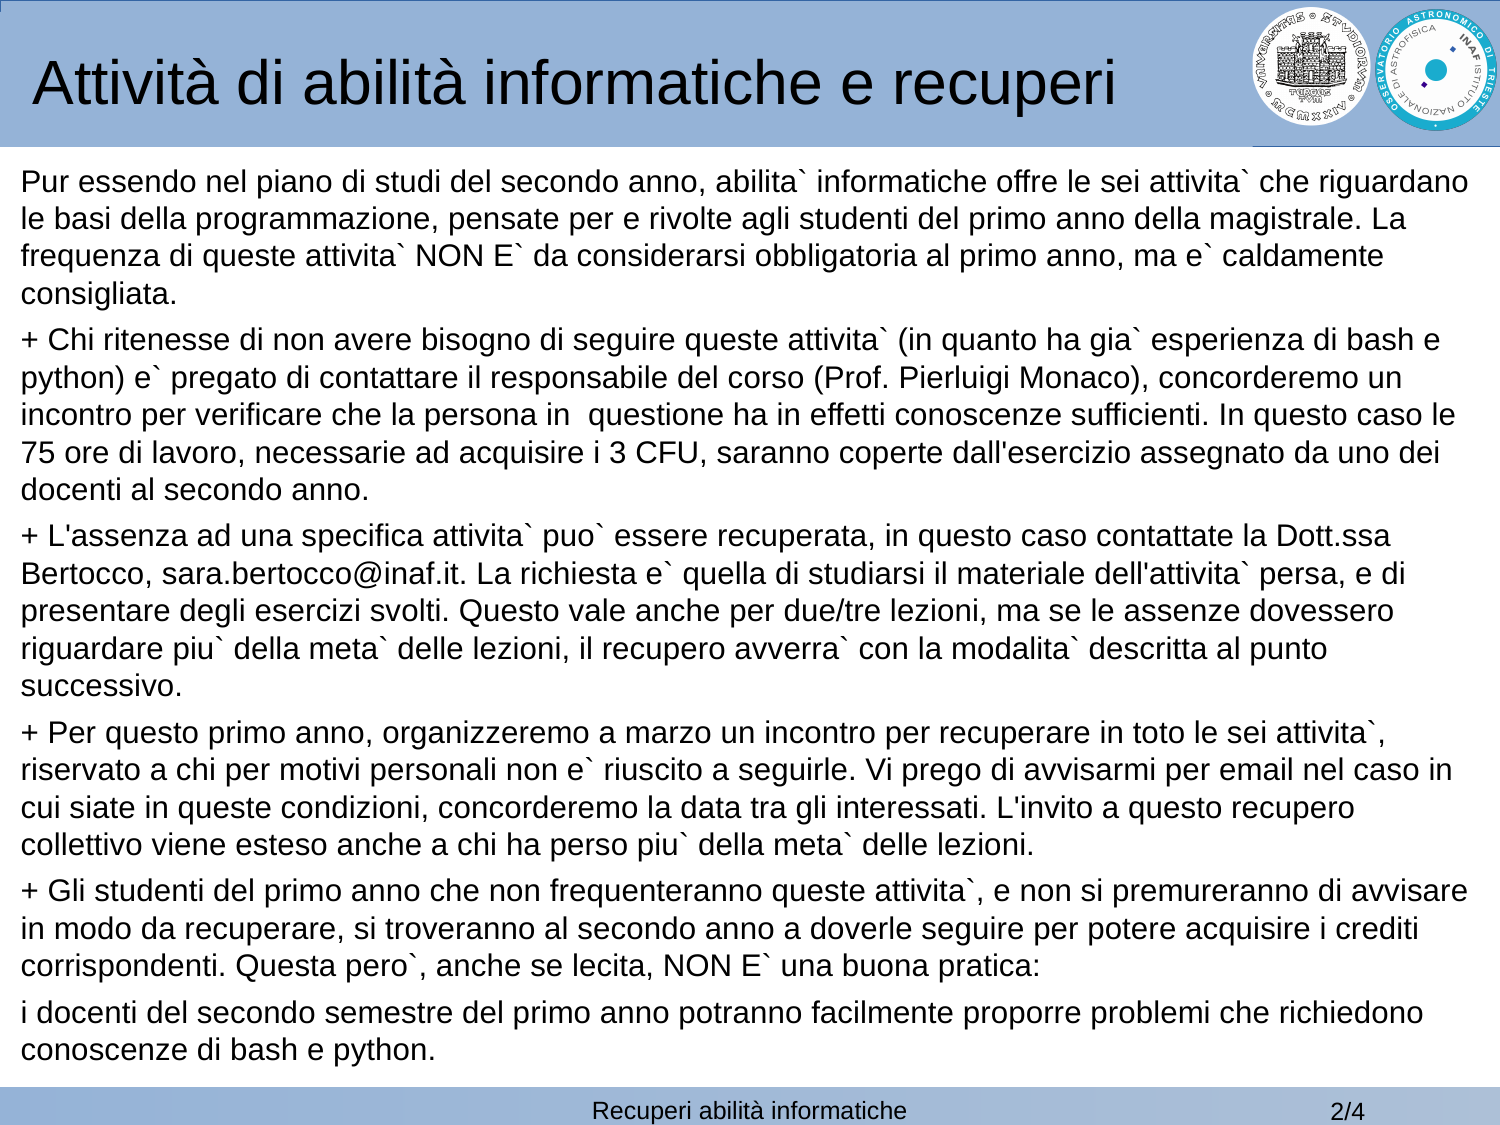

Attività di abilità informatiche e recuperi
# Pur essendo nel piano di studi del secondo anno, abilita` informatiche offre le sei attivita` che riguardano le basi della programmazione, pensate per e rivolte agli studenti del primo anno della magistrale. La frequenza di queste attivita` NON E` da considerarsi obbligatoria al primo anno, ma e` caldamente consigliata.
+ Chi ritenesse di non avere bisogno di seguire queste attivita` (in quanto ha gia` esperienza di bash e python) e` pregato di contattare il responsabile del corso (Prof. Pierluigi Monaco), concorderemo un incontro per verificare che la persona in questione ha in effetti conoscenze sufficienti. In questo caso le 75 ore di lavoro, necessarie ad acquisire i 3 CFU, saranno coperte dall'esercizio assegnato da uno dei docenti al secondo anno.
+ L'assenza ad una specifica attivita` puo` essere recuperata, in questo caso contattate la Dott.ssa Bertocco, sara.bertocco@inaf.it. La richiesta e` quella di studiarsi il materiale dell'attivita` persa, e di presentare degli esercizi svolti. Questo vale anche per due/tre lezioni, ma se le assenze dovessero riguardare piu` della meta` delle lezioni, il recupero avverra` con la modalita` descritta al punto successivo.
+ Per questo primo anno, organizzeremo a marzo un incontro per recuperare in toto le sei attivita`, riservato a chi per motivi personali non e` riuscito a seguirle. Vi prego di avvisarmi per email nel caso in cui siate in queste condizioni, concorderemo la data tra gli interessati. L'invito a questo recupero collettivo viene esteso anche a chi ha perso piu` della meta` delle lezioni.
+ Gli studenti del primo anno che non frequenteranno queste attivita`, e non si premureranno di avvisare in modo da recuperare, si troveranno al secondo anno a doverle seguire per potere acquisire i crediti corrispondenti. Questa pero`, anche se lecita, NON E` una buona pratica:
i docenti del secondo semestre del primo anno potranno facilmente proporre problemi che richiedono conoscenze di bash e python.